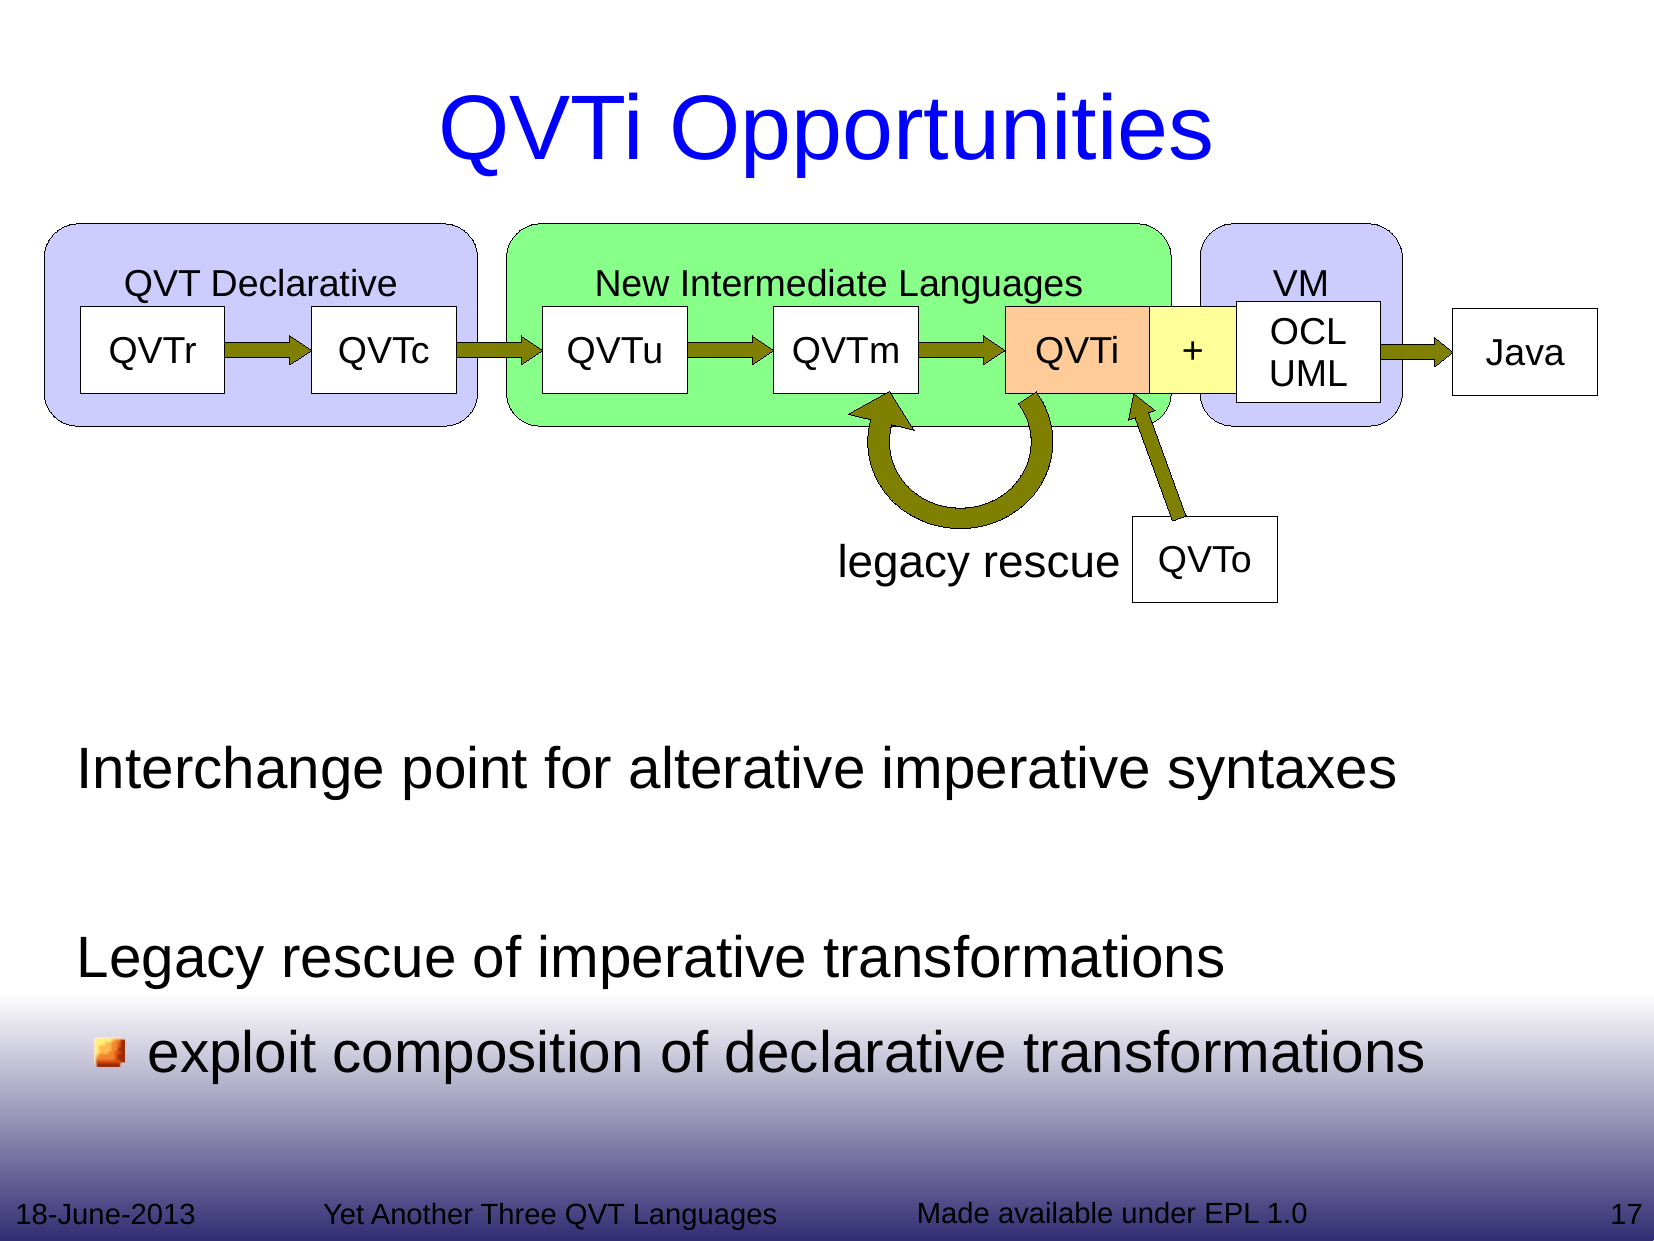

# QVTi Opportunities
QVT Declarative
New Intermediate Languages
VM
OCL
UML
QVTr
QVTc
QVTc
QVTu
QVTm
QVTi
QVTi
+
Java
 legacy rescue
QVTo
Interchange point for alterative imperative syntaxes
Legacy rescue of imperative transformations
exploit composition of declarative transformations
18-June-2013
Yet Another Three QVT Languages
17